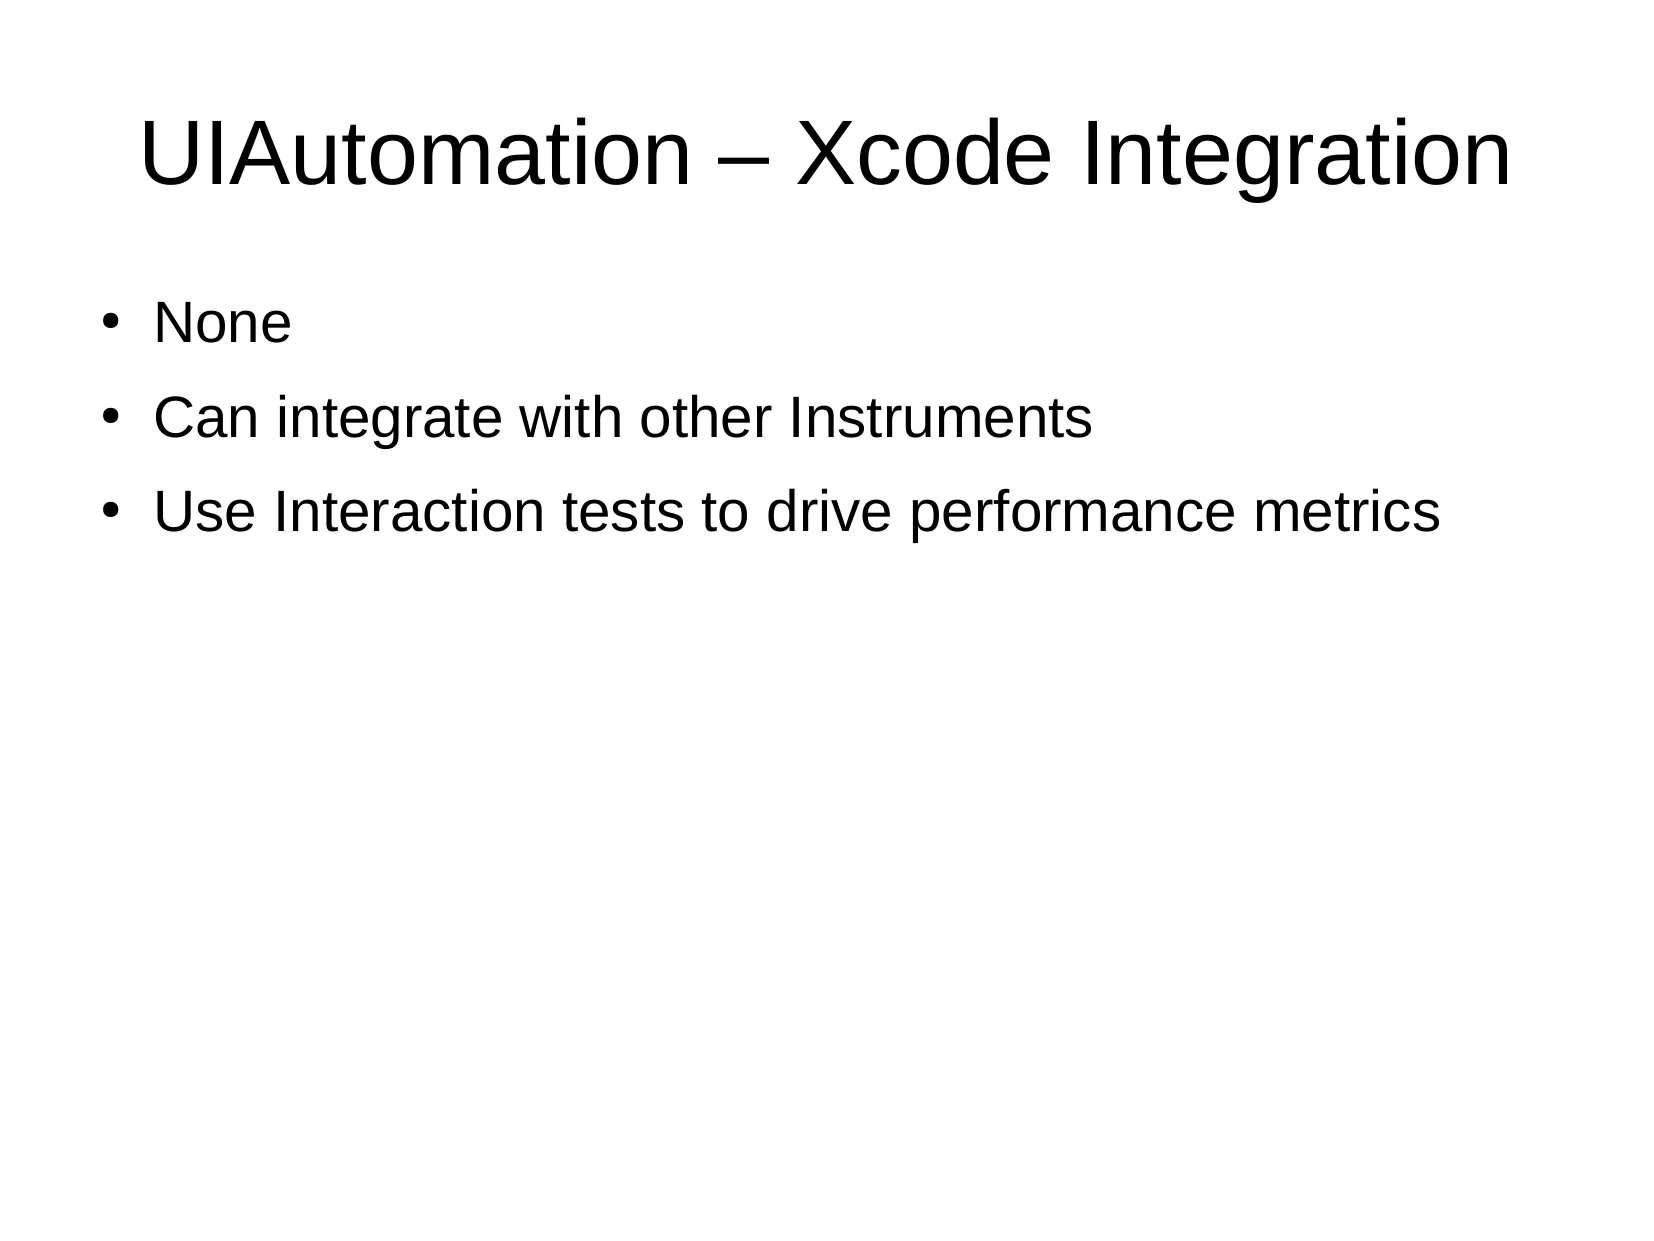

# UIAutomation – Xcode Integration
None
Can integrate with other Instruments
Use Interaction tests to drive performance metrics